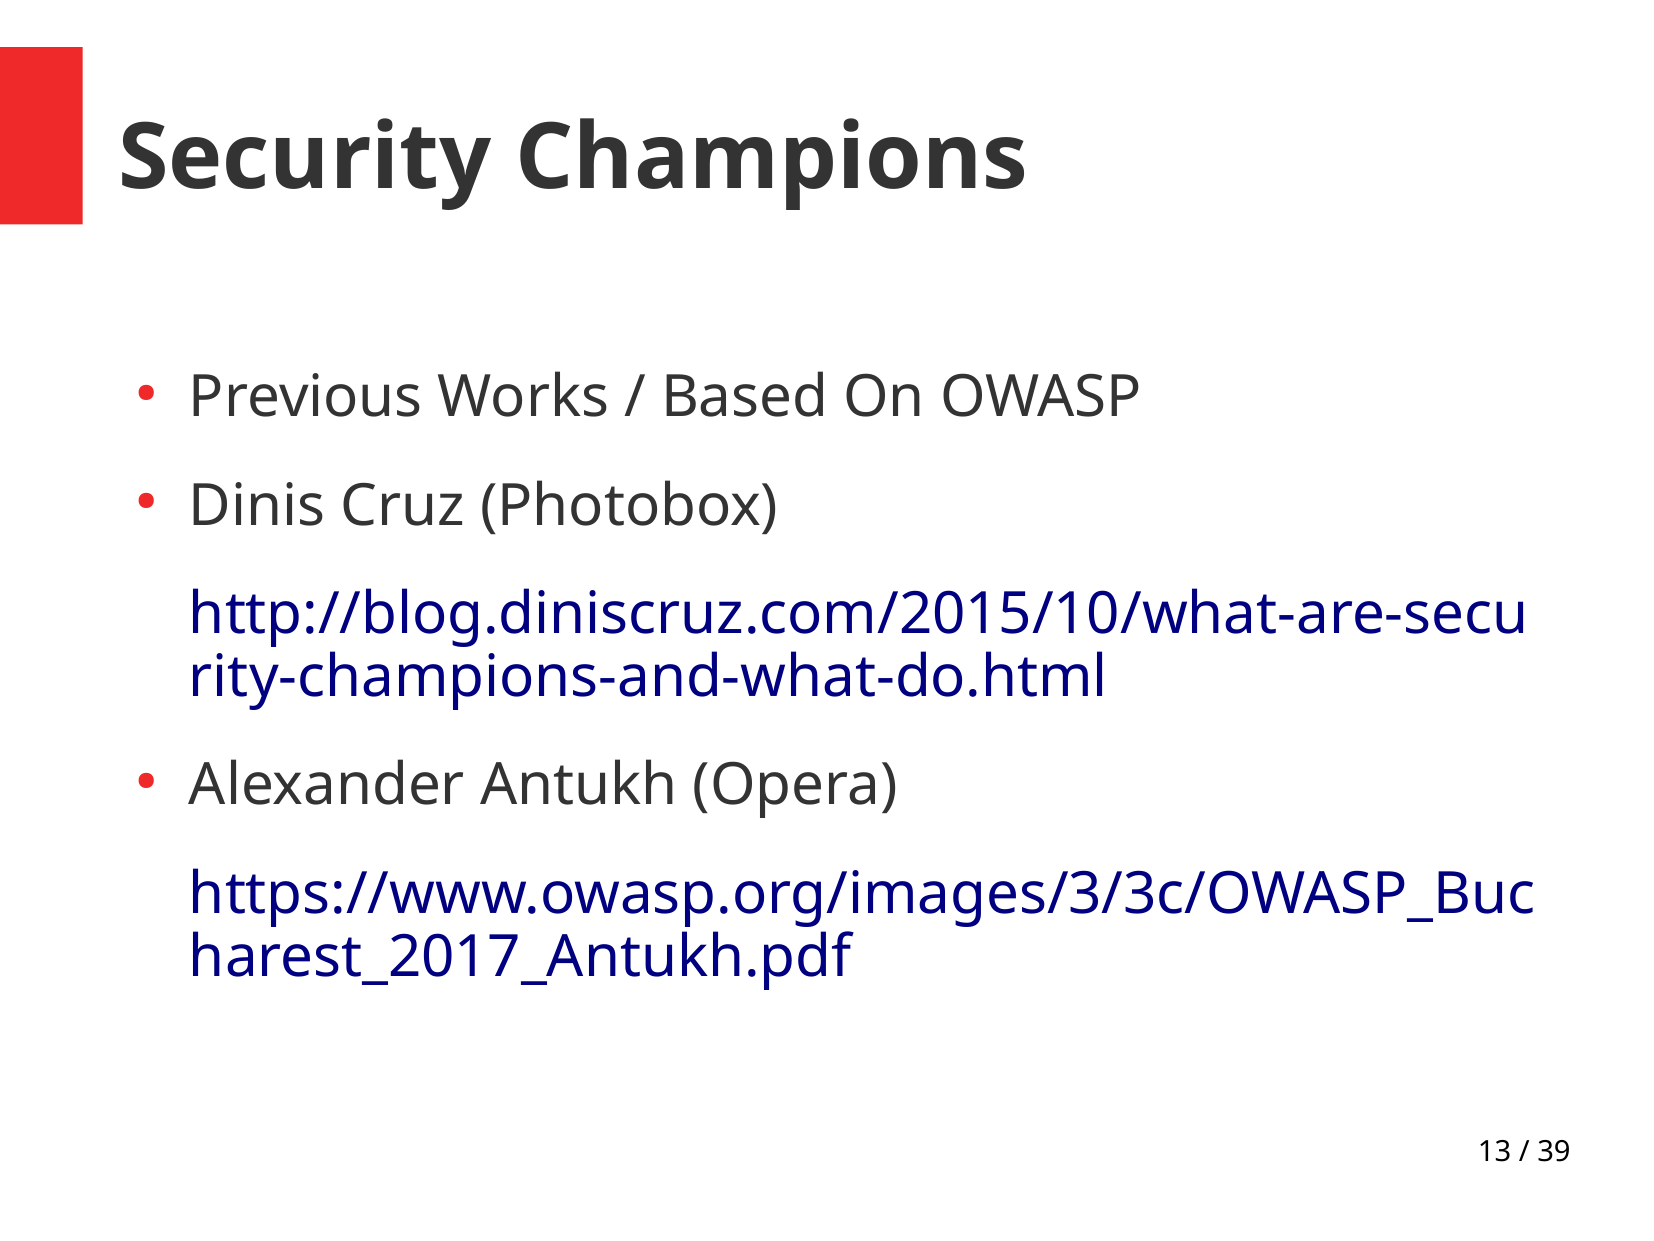

# Security Champions
Previous Works / Based On OWASP
Dinis Cruz (Photobox)
http://blog.diniscruz.com/2015/10/what-are-security-champions-and-what-do.html
Alexander Antukh (Opera)
https://www.owasp.org/images/3/3c/OWASP_Bucharest_2017_Antukh.pdf
13